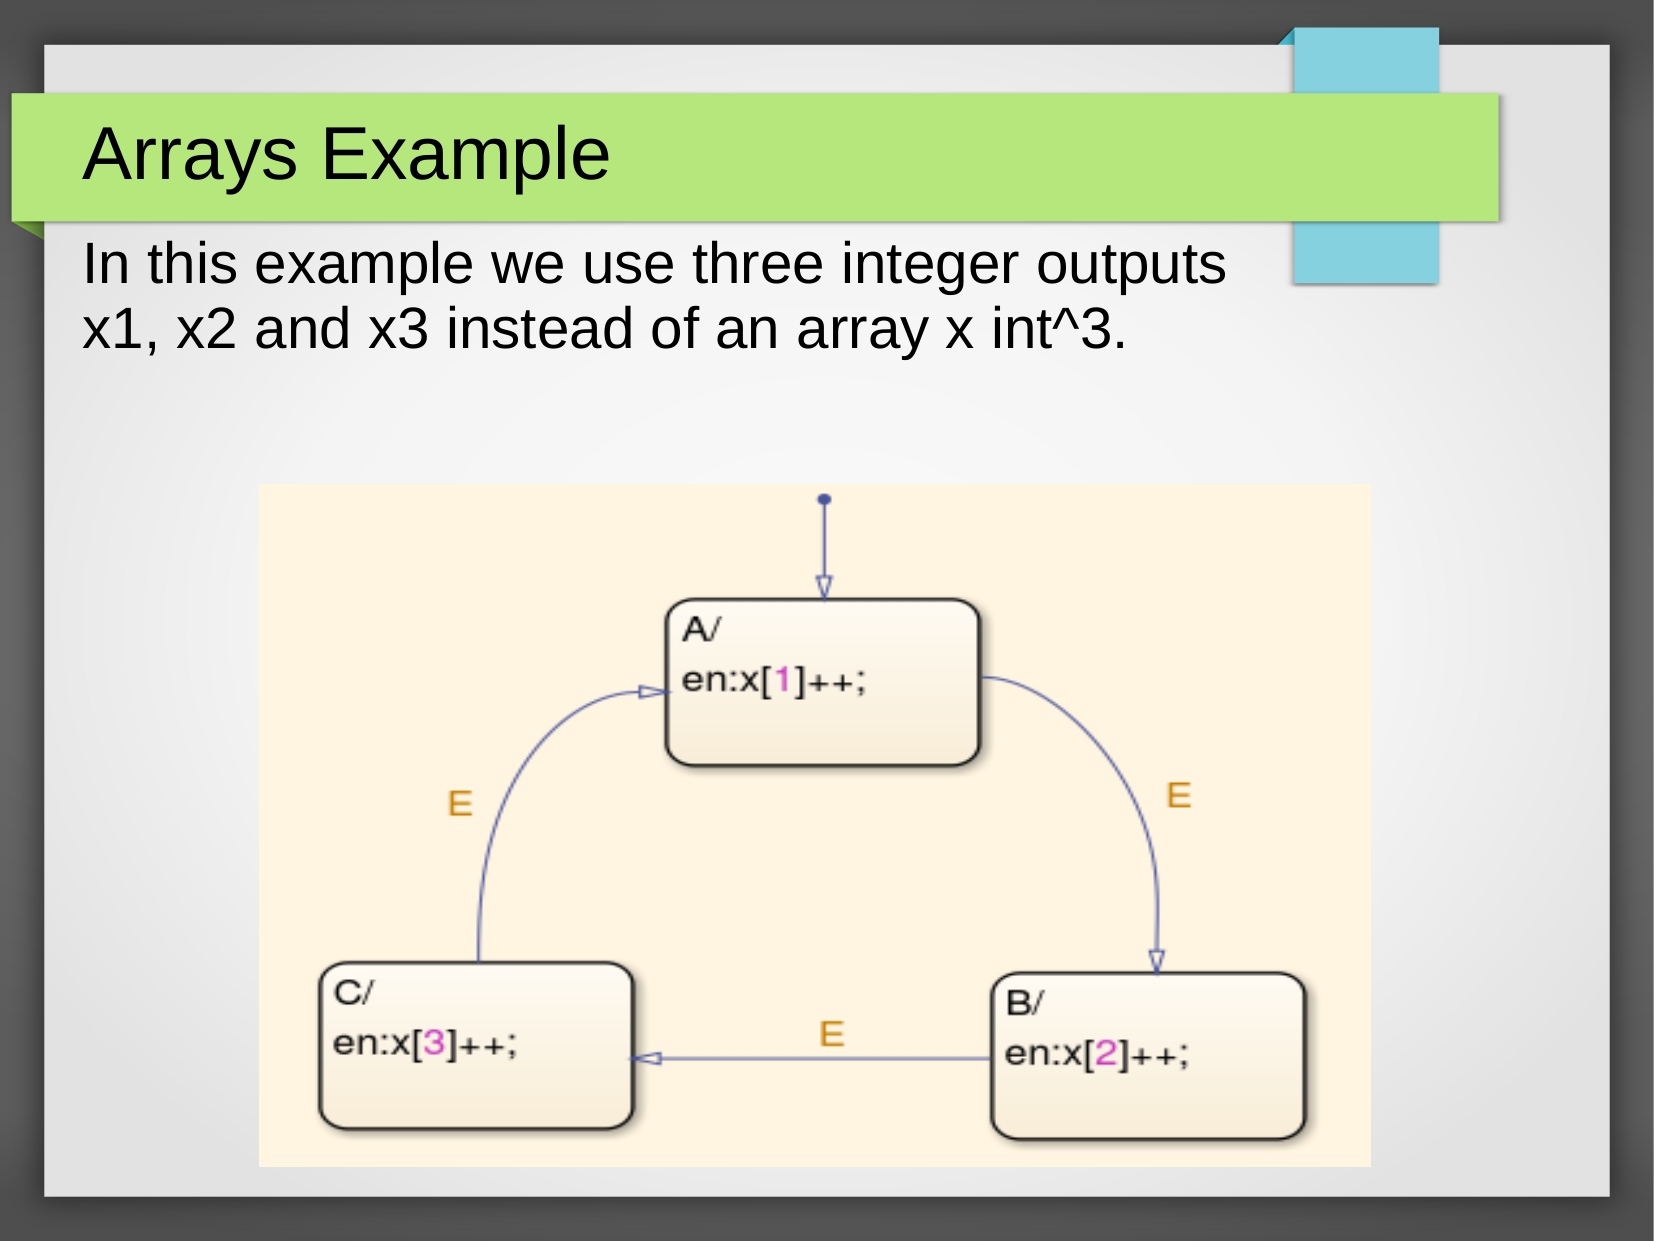

# Arrays Example
In this example we use three integer outputs x1, x2 and x3 instead of an array x int^3.